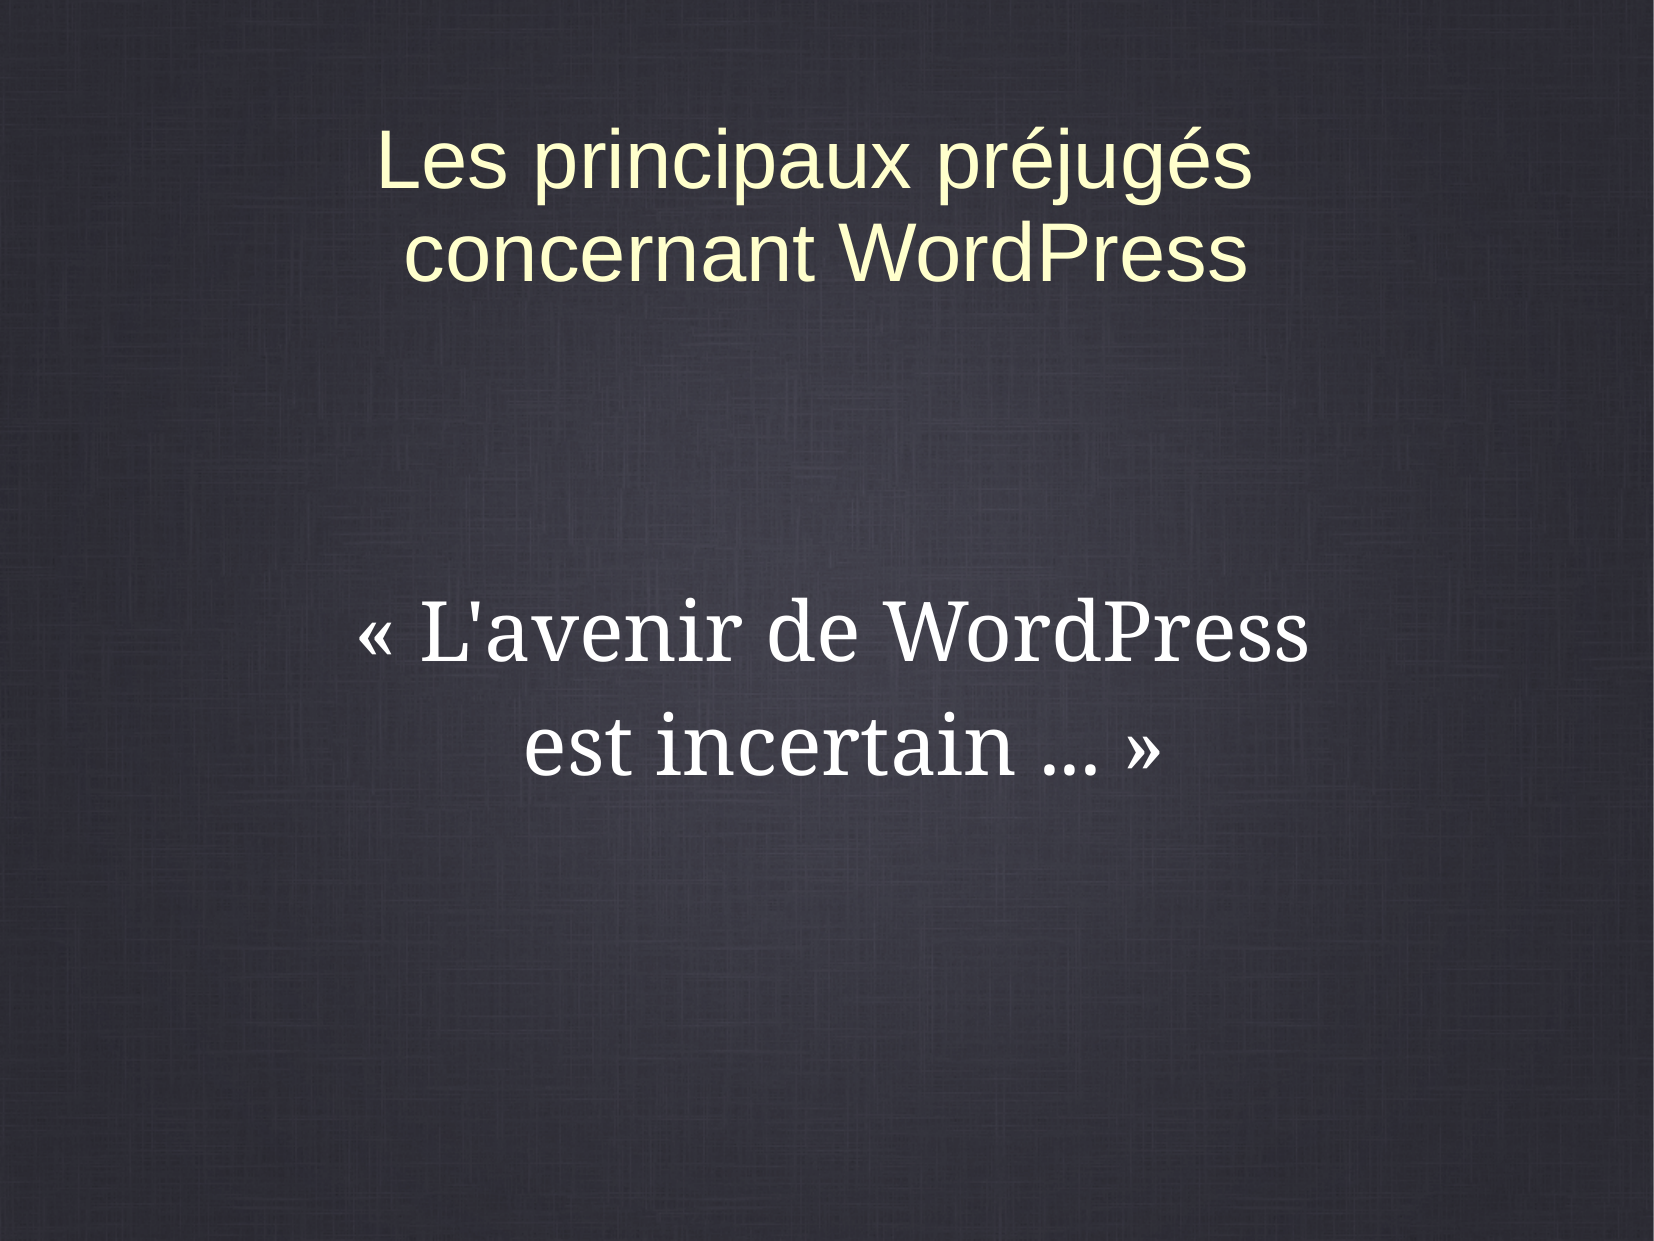

Les principaux préjugés
concernant WordPress
« L'avenir de WordPress
est incertain ... »